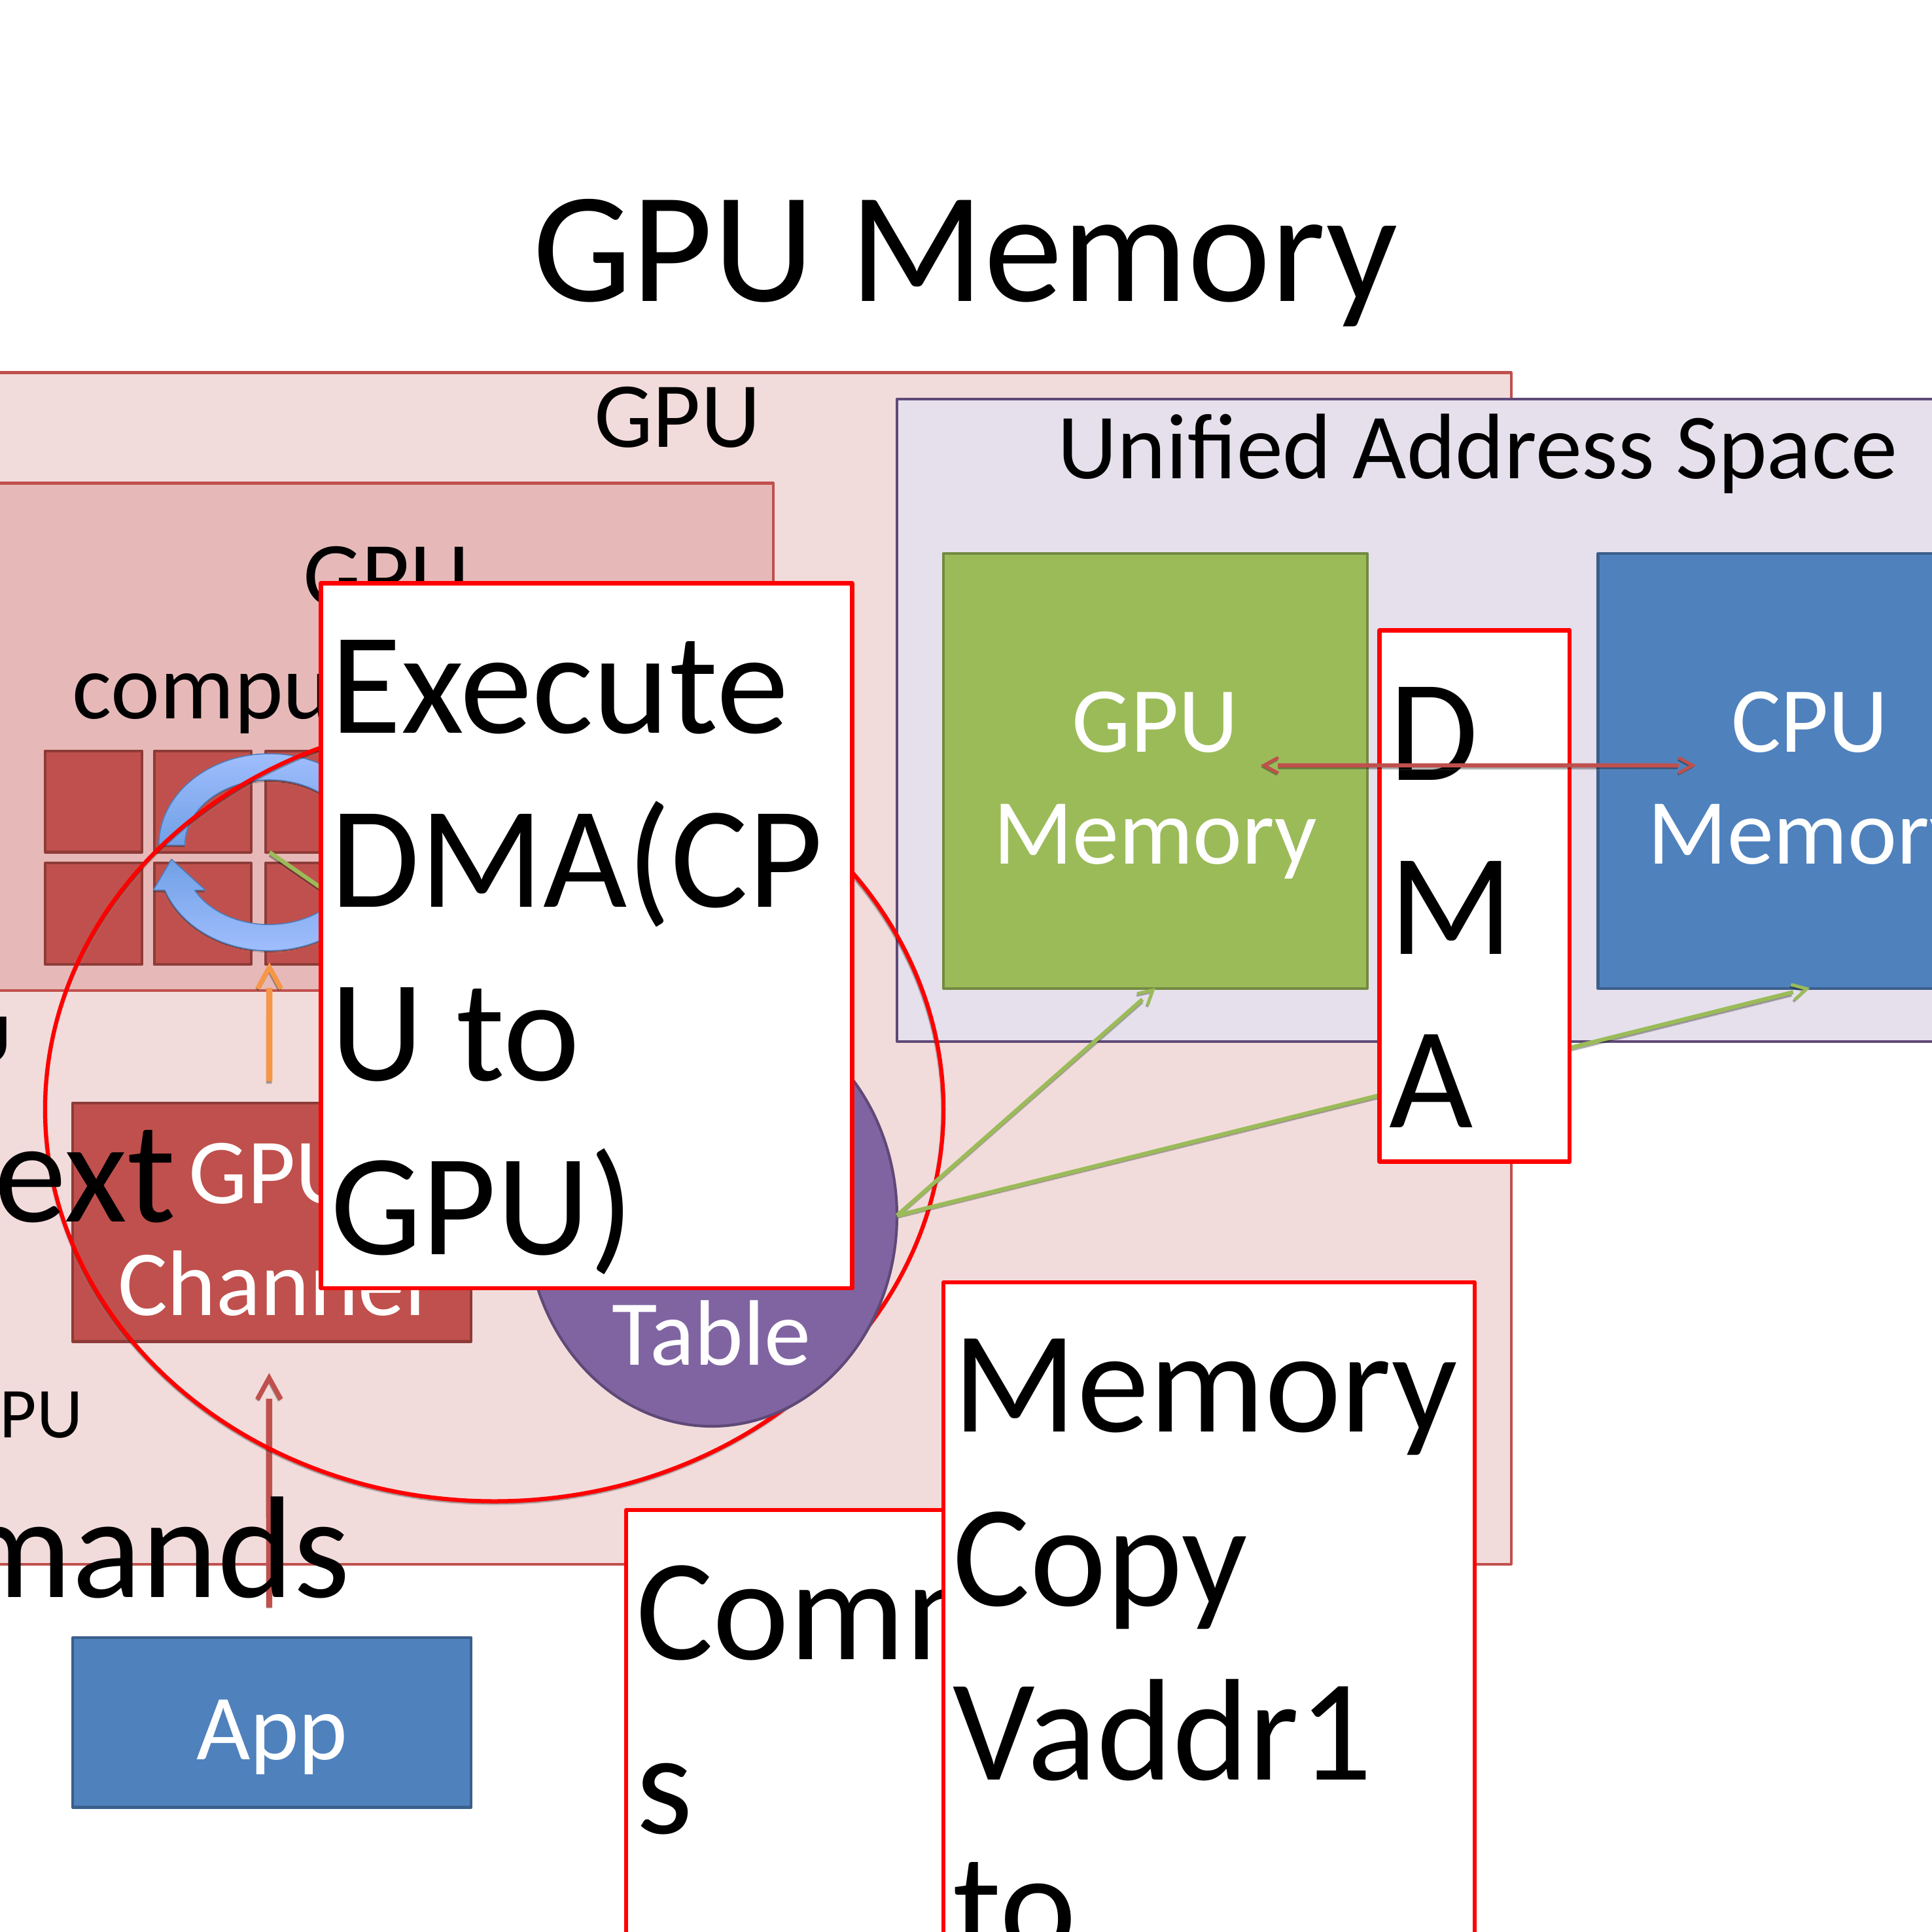

# GPU Memory
GPU
Unified Address Space
GPU
computing cores
…
…
GPU
Memory
CPU
Memory
Execute
DMA(CPU to GPU)
DMA
GPU
Context
GPU
Page
Table
GPU
Channel
MemoryCopy
Vaddr1 to Vaddr2
GPU
Commands
Commands executed in the GPU computing cores can reference GPU memory through
GPU page table.
App